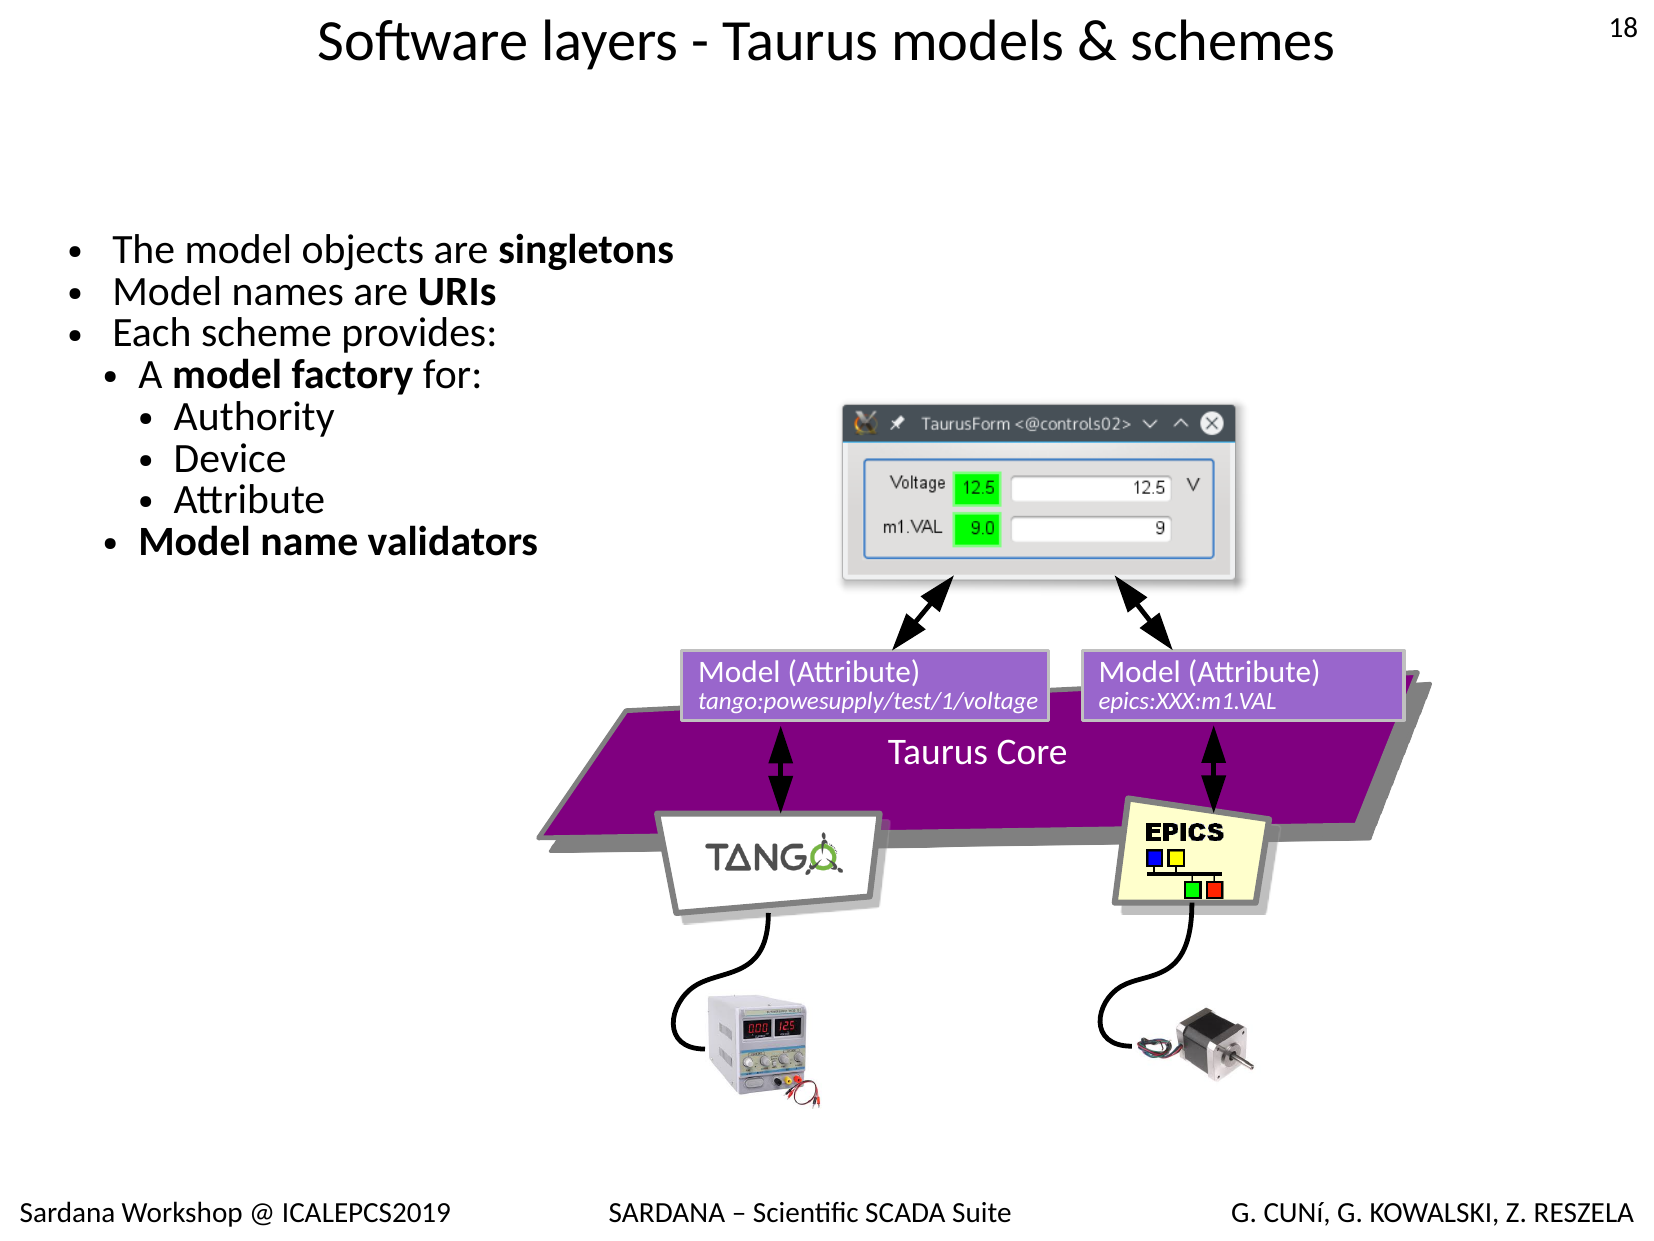

# Software layers - Taurus models & schemes
18
 The model objects are singletons
 Model names are URIs
 Each scheme provides:
A model factory for:
Authority
Device
Attribute
Model name validators
Model (Attribute)
tango:powesupply/test/1/voltage
Model (Attribute)
epics:XXX:m1.VAL
Taurus Core